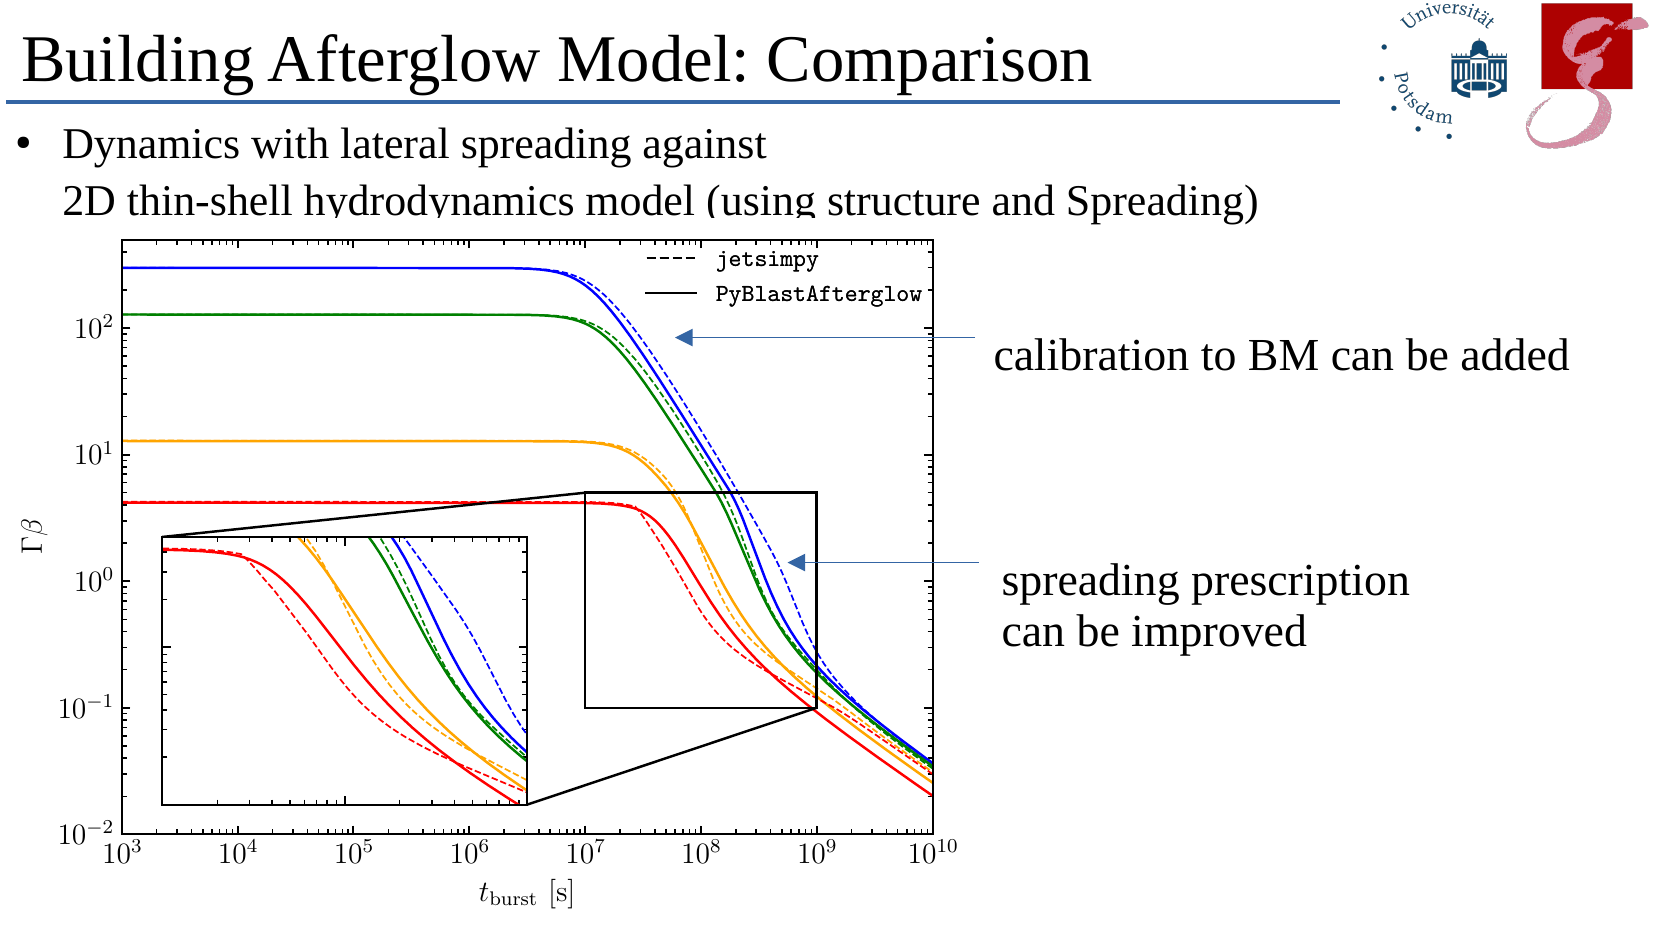

Building Afterglow Model: Comparison
# Dynamics with lateral spreading against 2D thin-shell hydrodynamics model (using structure and Spreading)
calibration to BM can be added
spreading prescription
can be improved